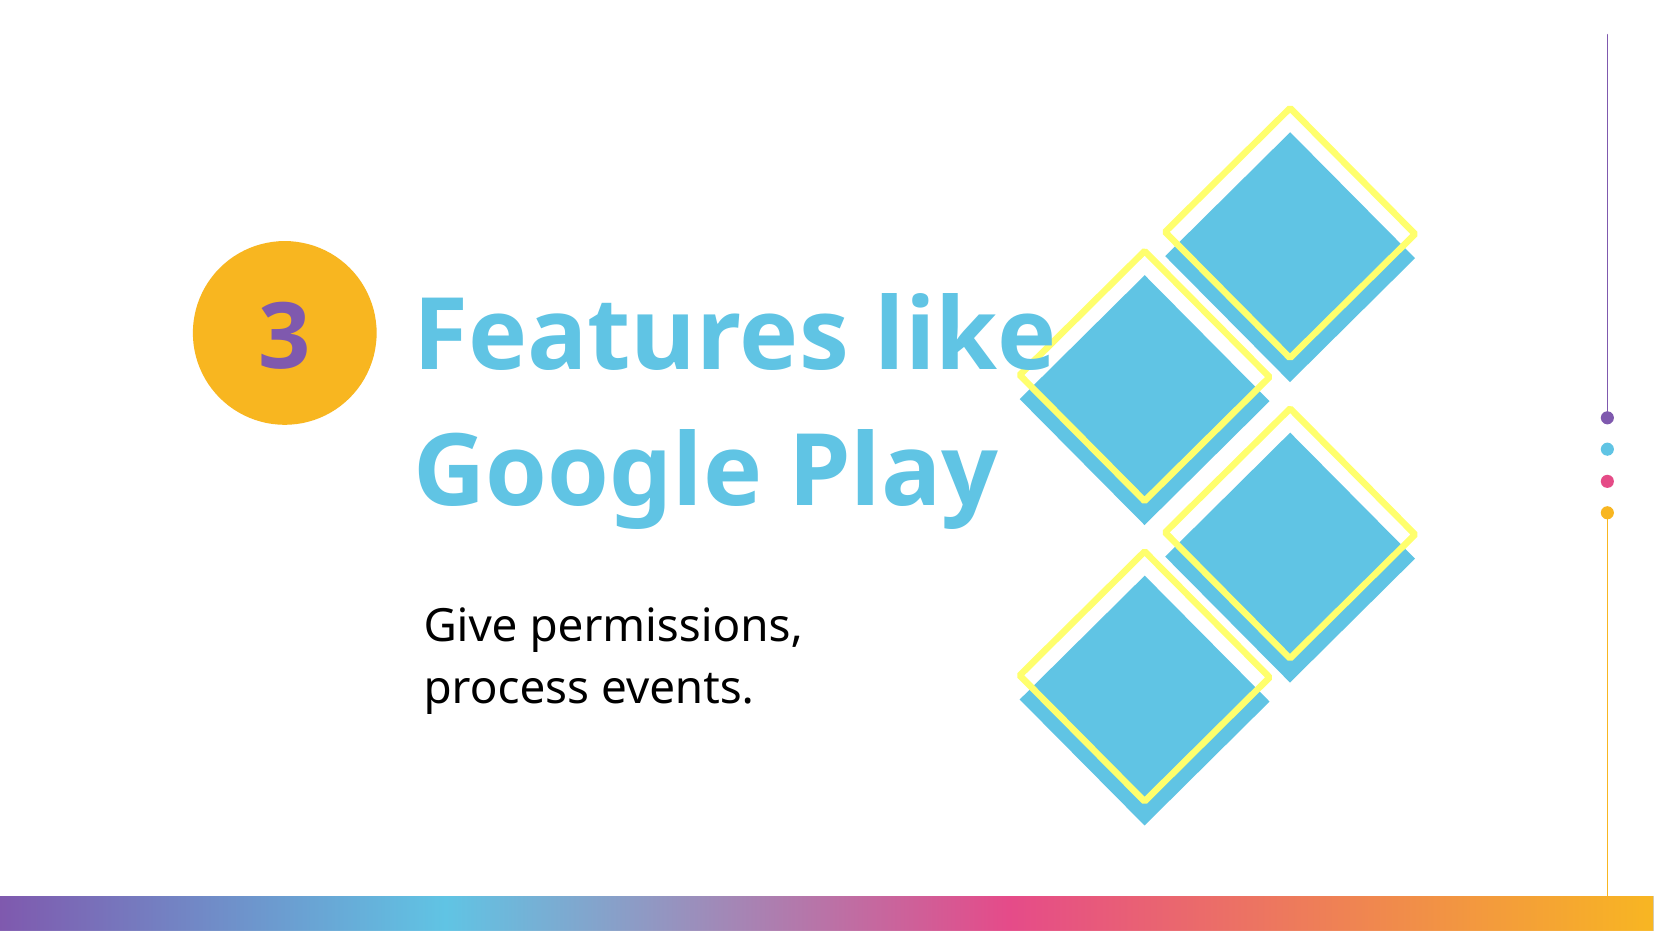

# Features like Google Play
3
Give permissions,
process events.